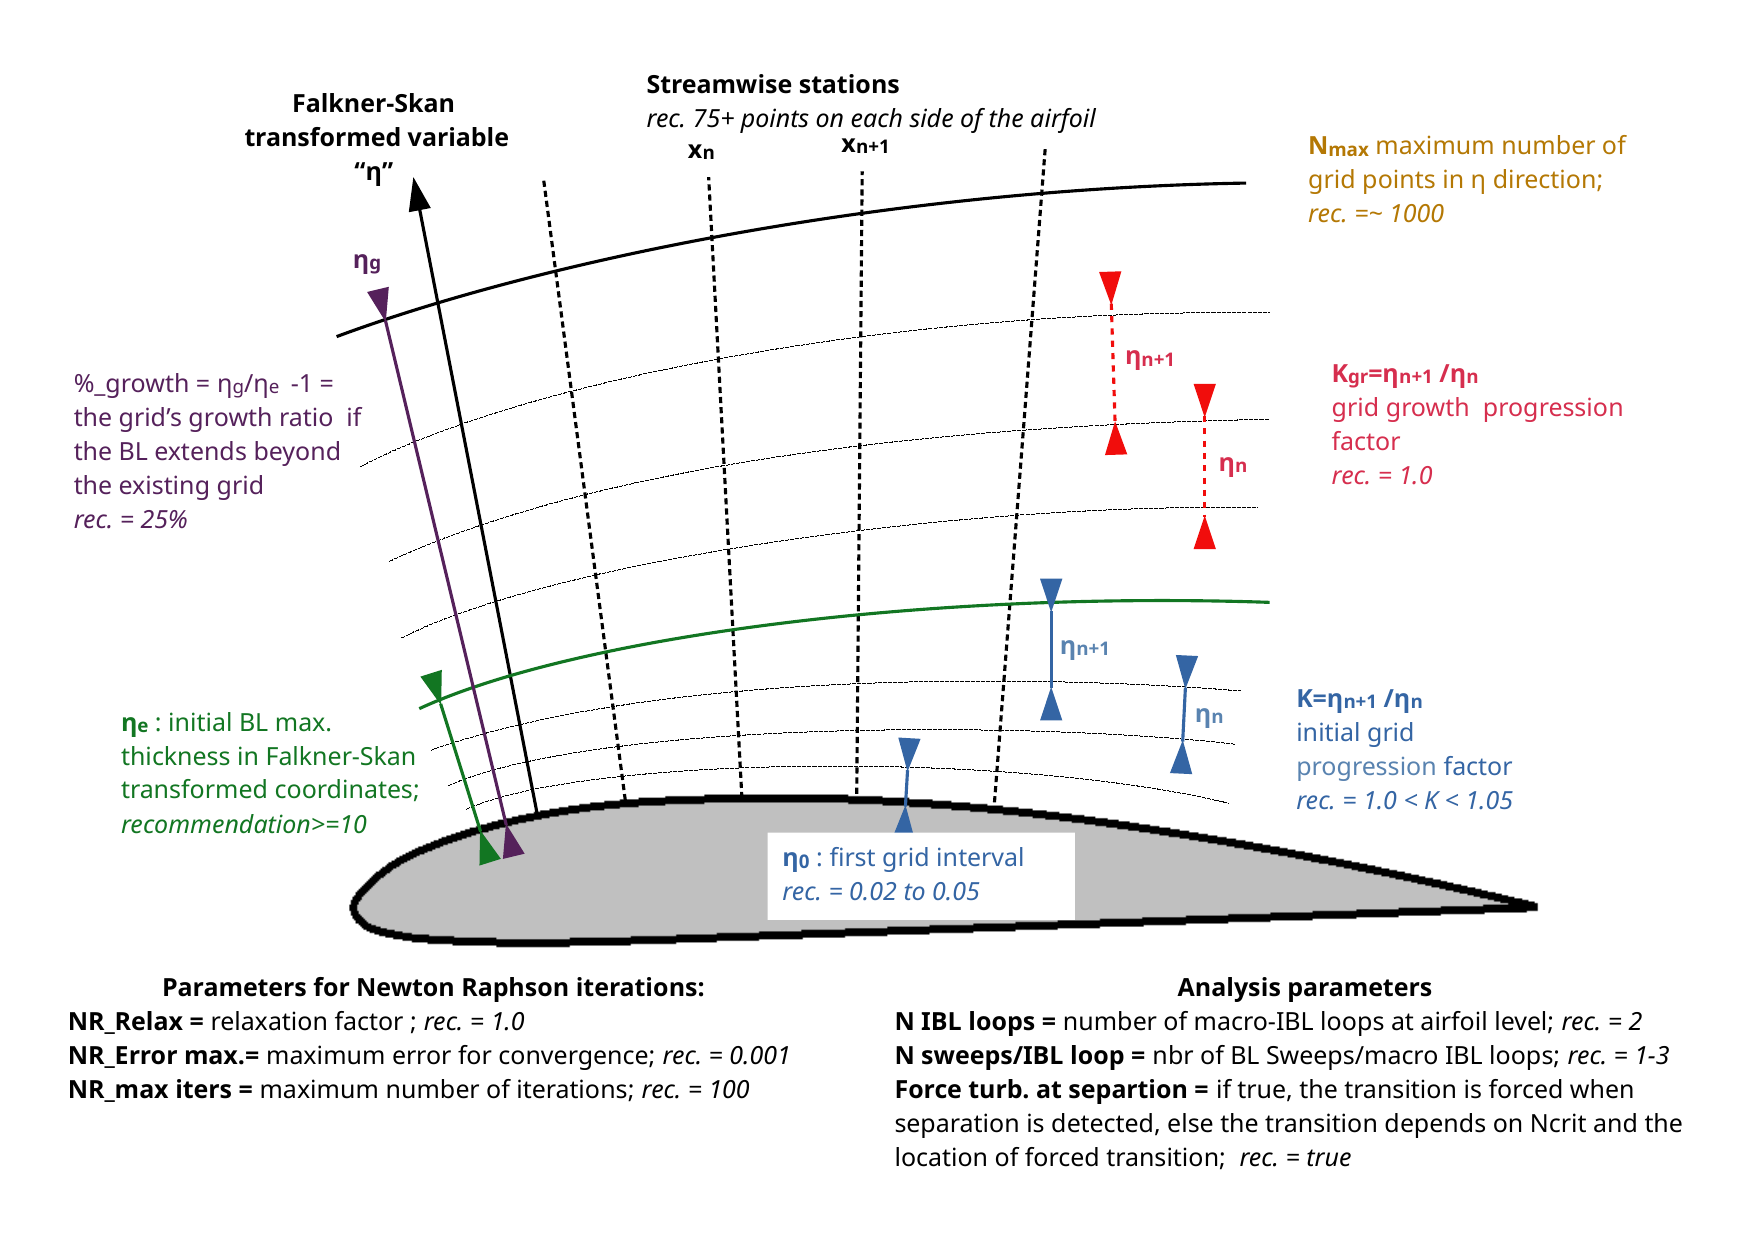

Streamwise stations
rec. 75+ points on each side of the airfoil
Falkner-Skan transformed variable “η”
xn+1
Nmax maximum number of grid points in η direction;
rec. =~ 1000
xn
ηg
ηn+1
Kgr=ηn+1 /ηn
grid growth progression factor
rec. = 1.0
%_growth = ηg/ηe -1 = the grid’s growth ratio if the BL extends beyond the existing grid
rec. = 25%
ηn
ηn+1
K=ηn+1 /ηn
initial grid progression factor
rec. = 1.0 < K < 1.05
ηn
ηe : initial BL max. thickness in Falkner-Skan transformed coordinates;
recommendation>=10
η0 : first grid interval
rec. = 0.02 to 0.05
Parameters for Newton Raphson iterations:
NR_Relax = relaxation factor ; rec. = 1.0
NR_Error max.= maximum error for convergence; rec. = 0.001
NR_max iters = maximum number of iterations; rec. = 100
Analysis parameters
N IBL loops = number of macro-IBL loops at airfoil level; rec. = 2
N sweeps/IBL loop = nbr of BL Sweeps/macro IBL loops; rec. = 1-3
Force turb. at separtion = if true, the transition is forced when separation is detected, else the transition depends on Ncrit and the location of forced transition; rec. = true